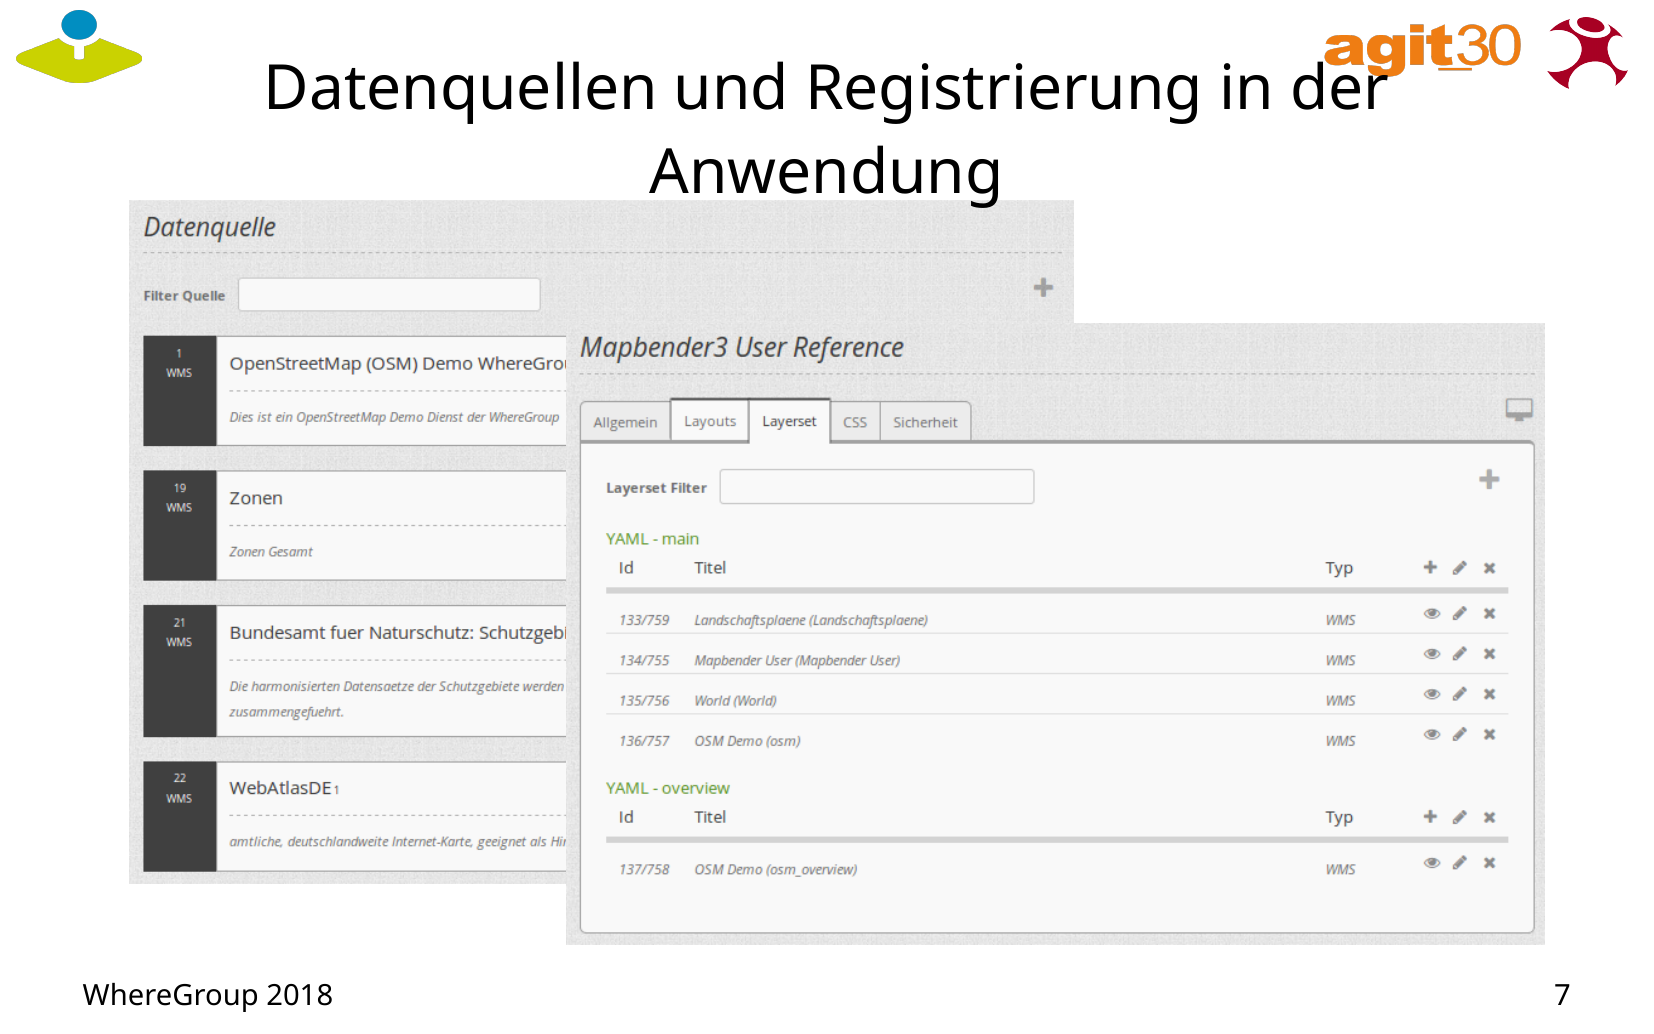

# Datenquellen und Registrierung in der Anwendung
WhereGroup 2018
7